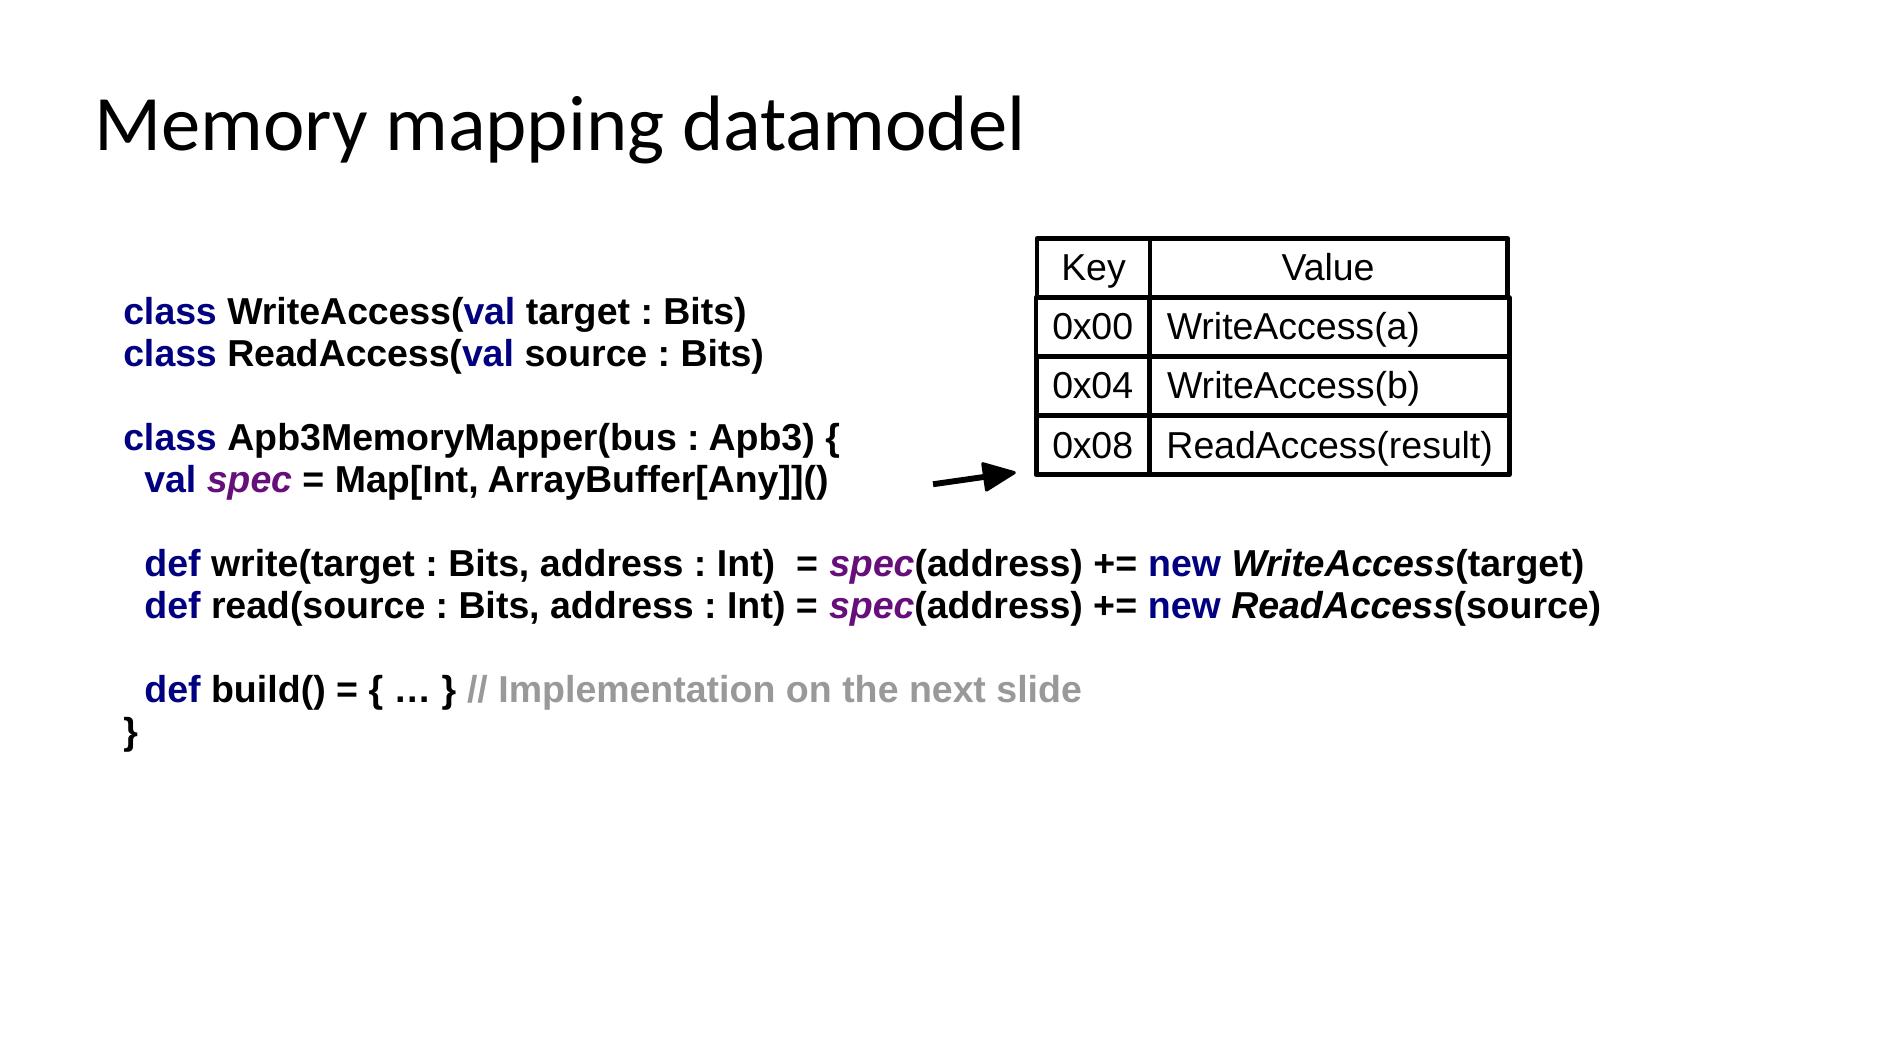

# Memory mapping datamodel
class WriteAccess(val target : Bits)
class ReadAccess(val source : Bits)
class Apb3MemoryMapper(bus : Apb3) {
 val spec = Map[Int, ArrayBuffer[Any]]()
 def write(target : Bits, address : Int) = spec(address) += new WriteAccess(target)
 def read(source : Bits, address : Int) = spec(address) += new ReadAccess(source)
 def build() = { … } // Implementation on the next slide
}